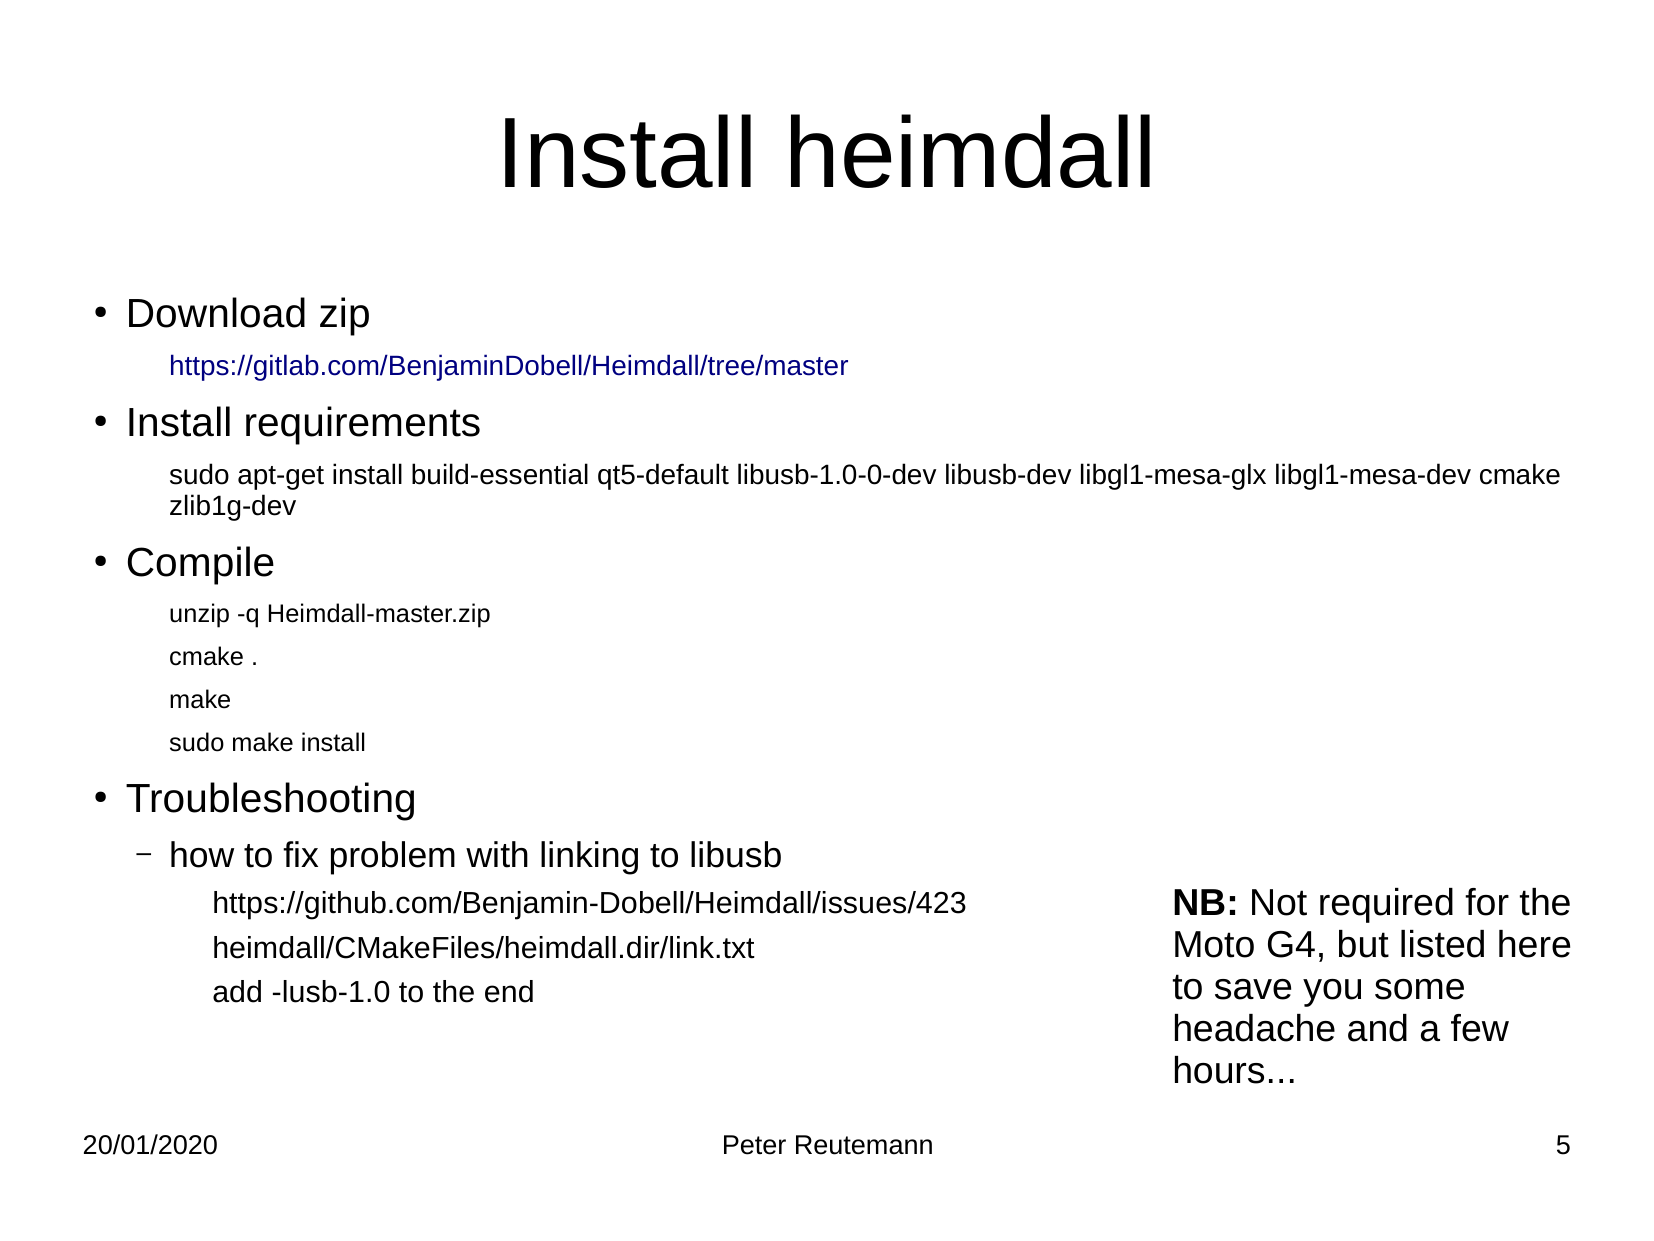

Install heimdall
# Download zip
https://gitlab.com/BenjaminDobell/Heimdall/tree/master
Install requirements
sudo apt-get install build-essential qt5-default libusb-1.0-0-dev libusb-dev libgl1-mesa-glx libgl1-mesa-dev cmake zlib1g-dev
Compile
unzip -q Heimdall-master.zip
cmake .
make
sudo make install
Troubleshooting
how to fix problem with linking to libusb
https://github.com/Benjamin-Dobell/Heimdall/issues/423
heimdall/CMakeFiles/heimdall.dir/link.txt
add -lusb-1.0 to the end
NB: Not required for the Moto G4, but listed here to save you some headache and a few hours...
20/01/2020
Peter Reutemann
5